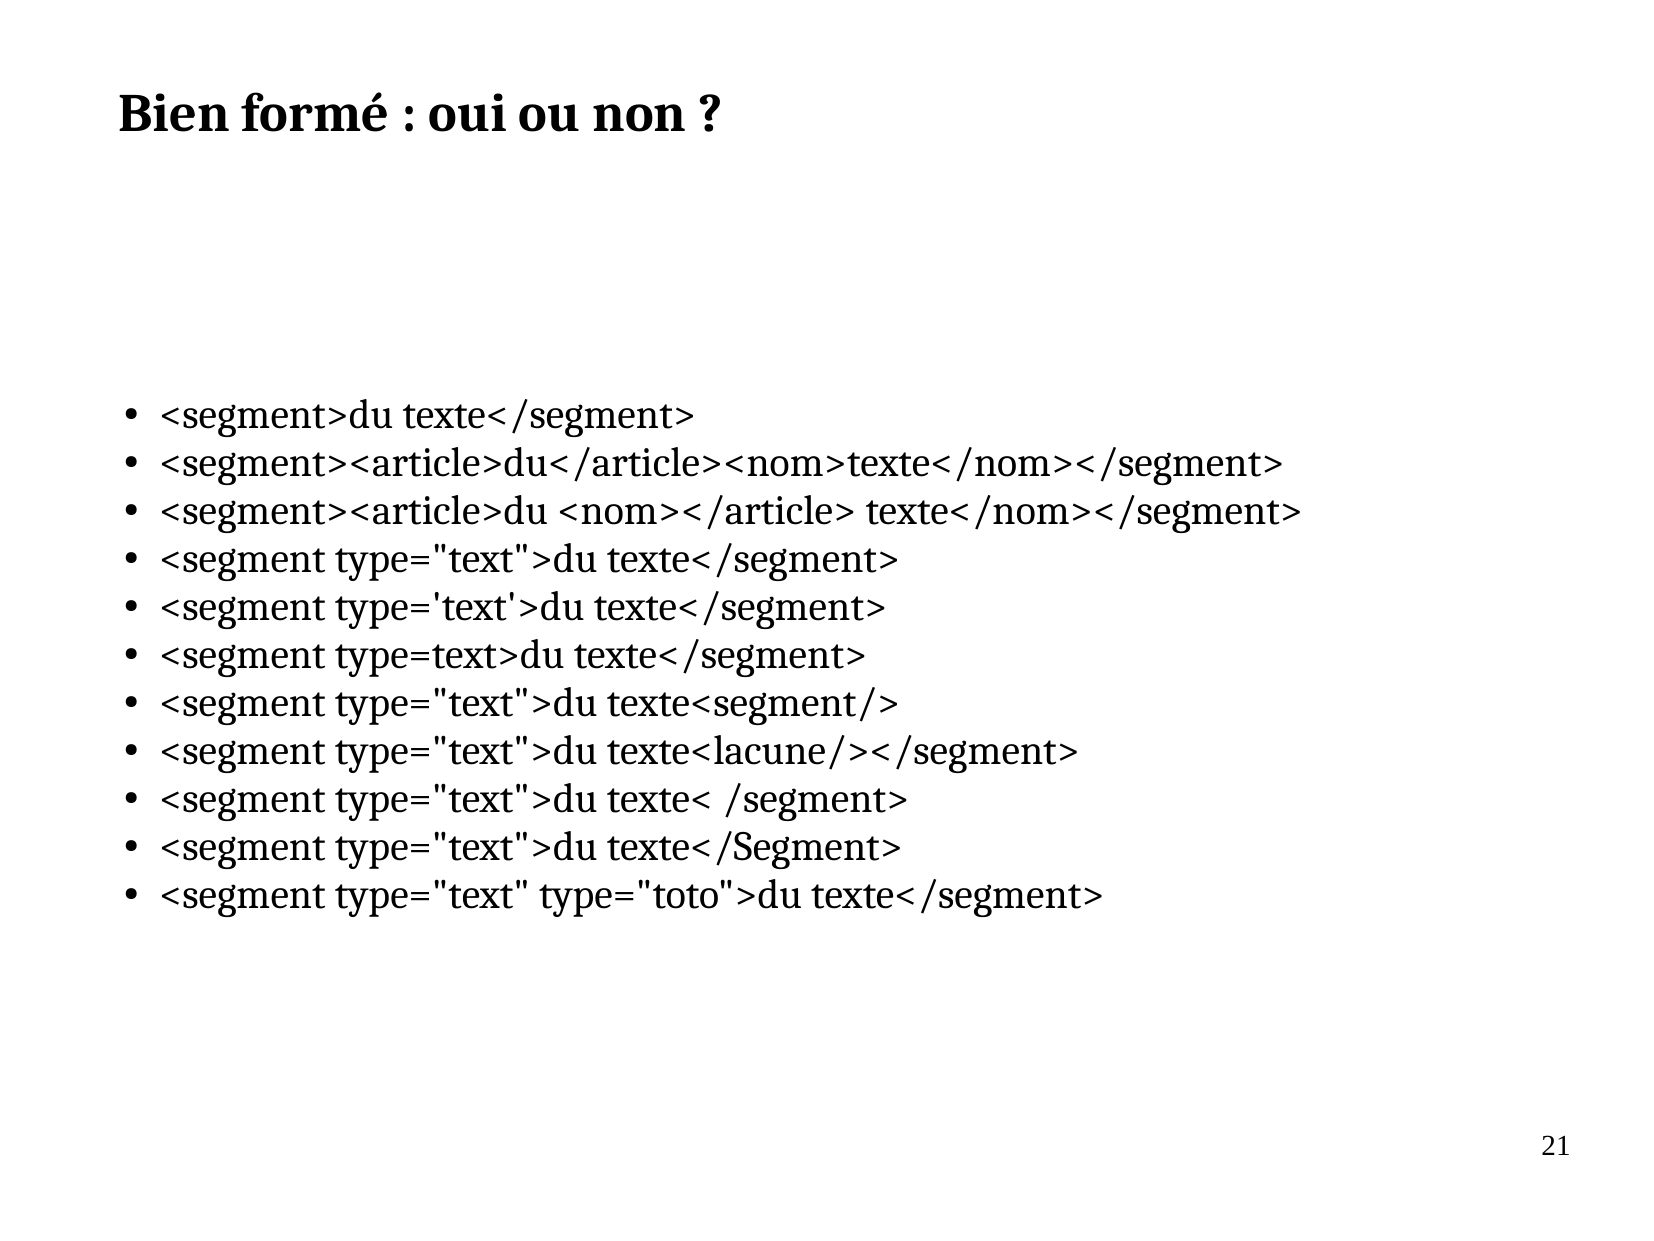

# Bien formé : oui ou non ?
<segment>du texte</segment>
<segment><article>du</article><nom>texte</nom></segment>
<segment><article>du <nom></article> texte</nom></segment>
<segment type="text">du texte</segment>
<segment type='text'>du texte</segment>
<segment type=text>du texte</segment>
<segment type="text">du texte<segment/>
<segment type="text">du texte<lacune/></segment>
<segment type="text">du texte< /segment>
<segment type="text">du texte</Segment>
<segment type="text" type="toto">du texte</segment>
21